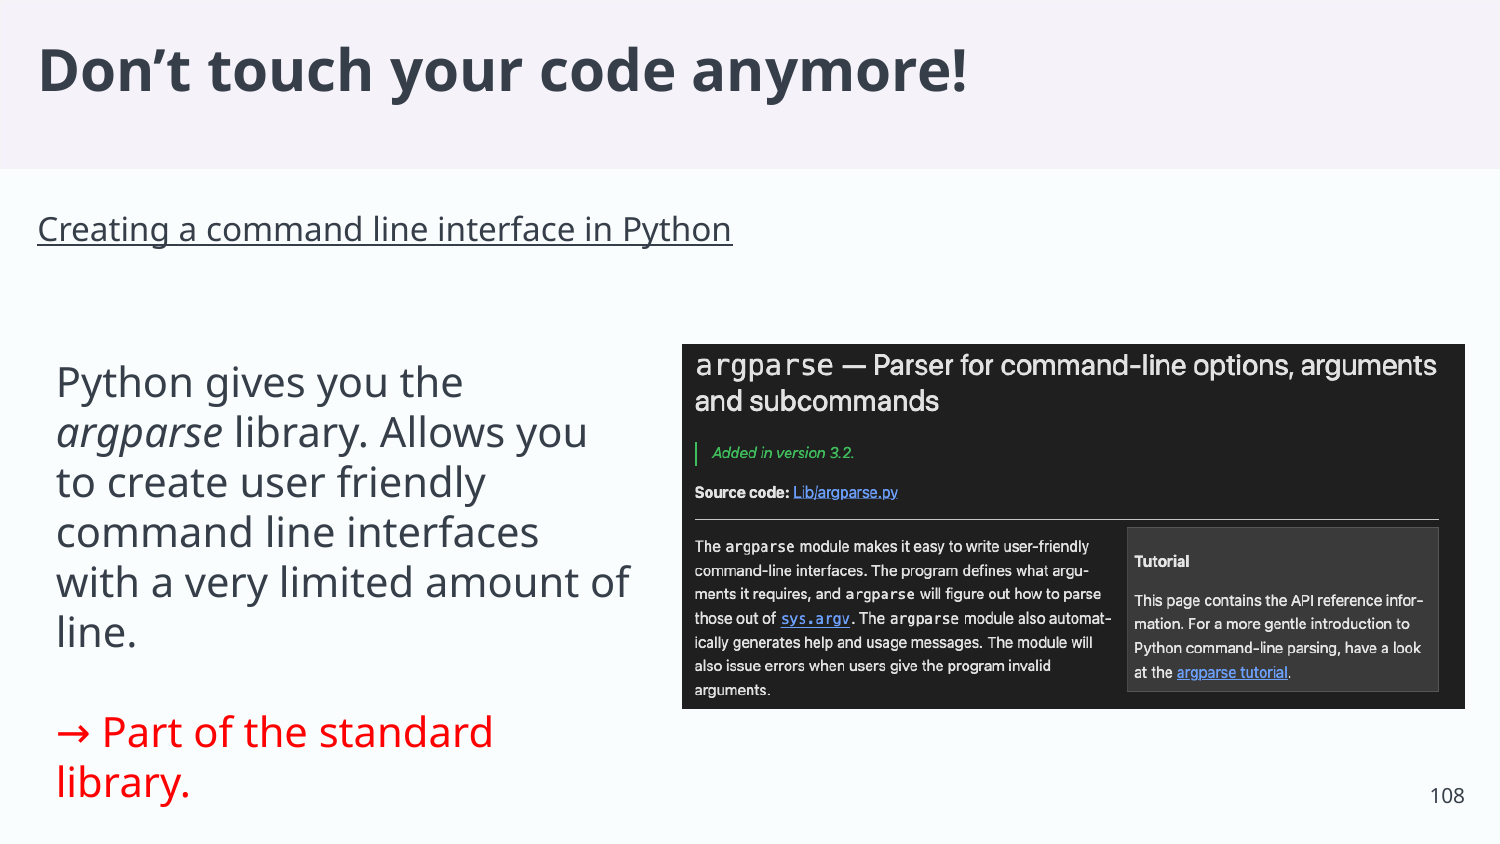

# Don’t touch your code anymore!
Creating a command line interface in Python
Python gives you the argparse library. Allows you to create user friendly command line interfaces with a very limited amount of line.
→ Part of the standard library.